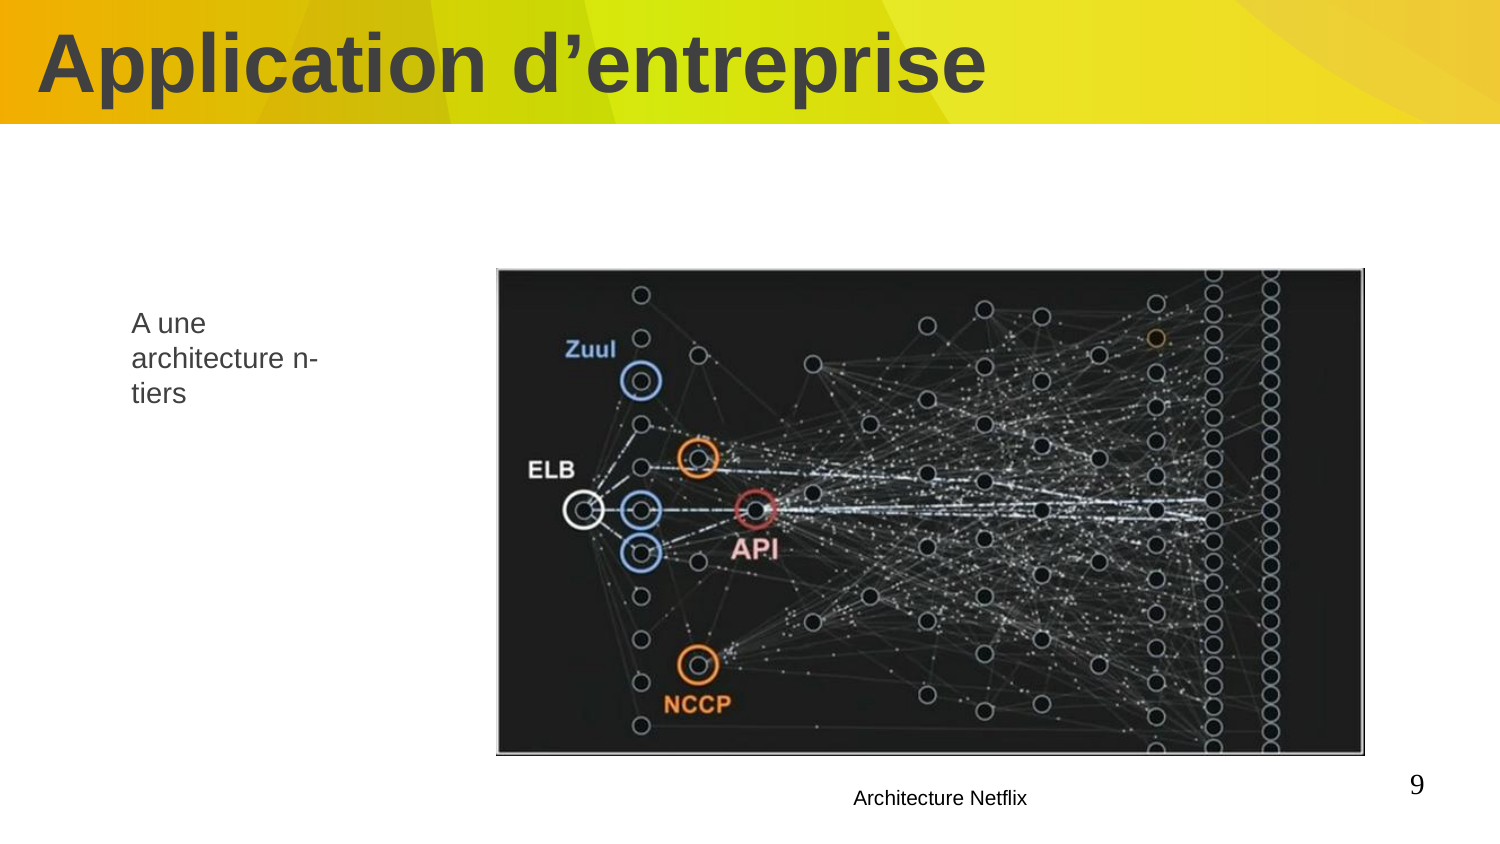

Application d’entreprise
A une architecture n-tiers
9
Architecture Netflix